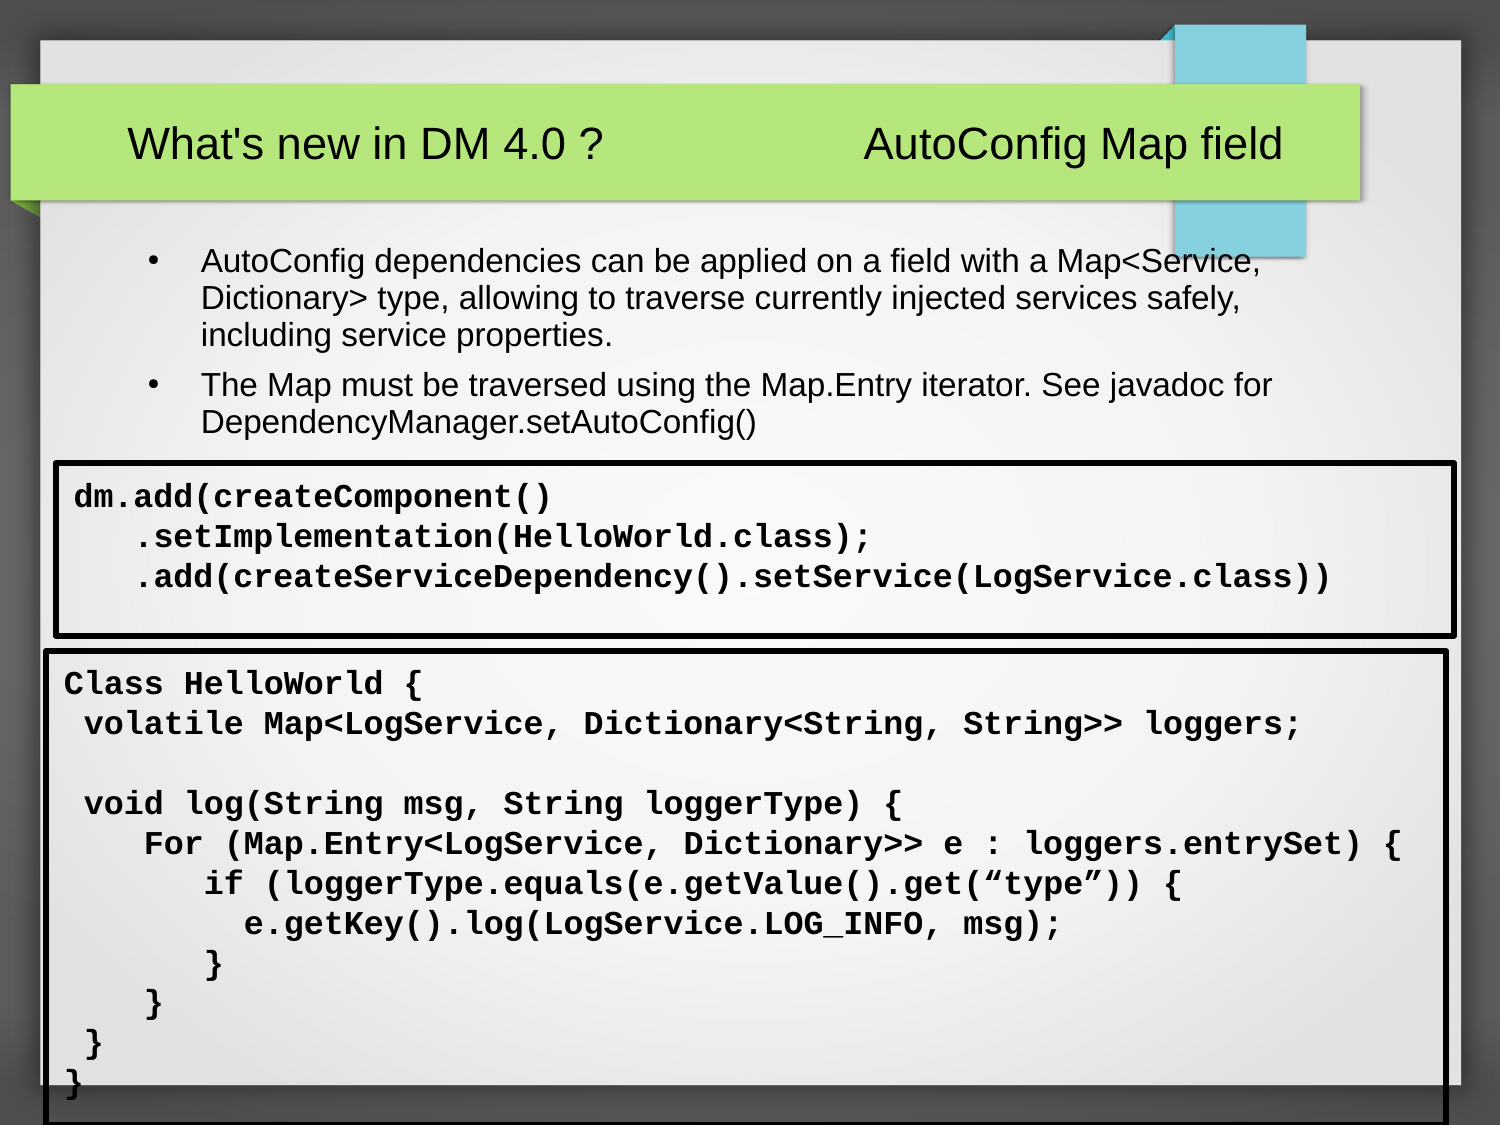

# What's new in DM 4.0 ? AutoConfig Map field
AutoConfig dependencies can be applied on a field with a Map<Service, Dictionary> type, allowing to traverse currently injected services safely, including service properties.
The Map must be traversed using the Map.Entry iterator. See javadoc for DependencyManager.setAutoConfig()
dm.add(createComponent()
 .setImplementation(HelloWorld.class);
 .add(createServiceDependency().setService(LogService.class))
Class HelloWorld {
 volatile Map<LogService, Dictionary<String, String>> loggers;
 void log(String msg, String loggerType) {
 For (Map.Entry<LogService, Dictionary>> e : loggers.entrySet) {
 if (loggerType.equals(e.getValue().get(“type”)) {
 e.getKey().log(LogService.LOG_INFO, msg);
 }
 }
 }
}